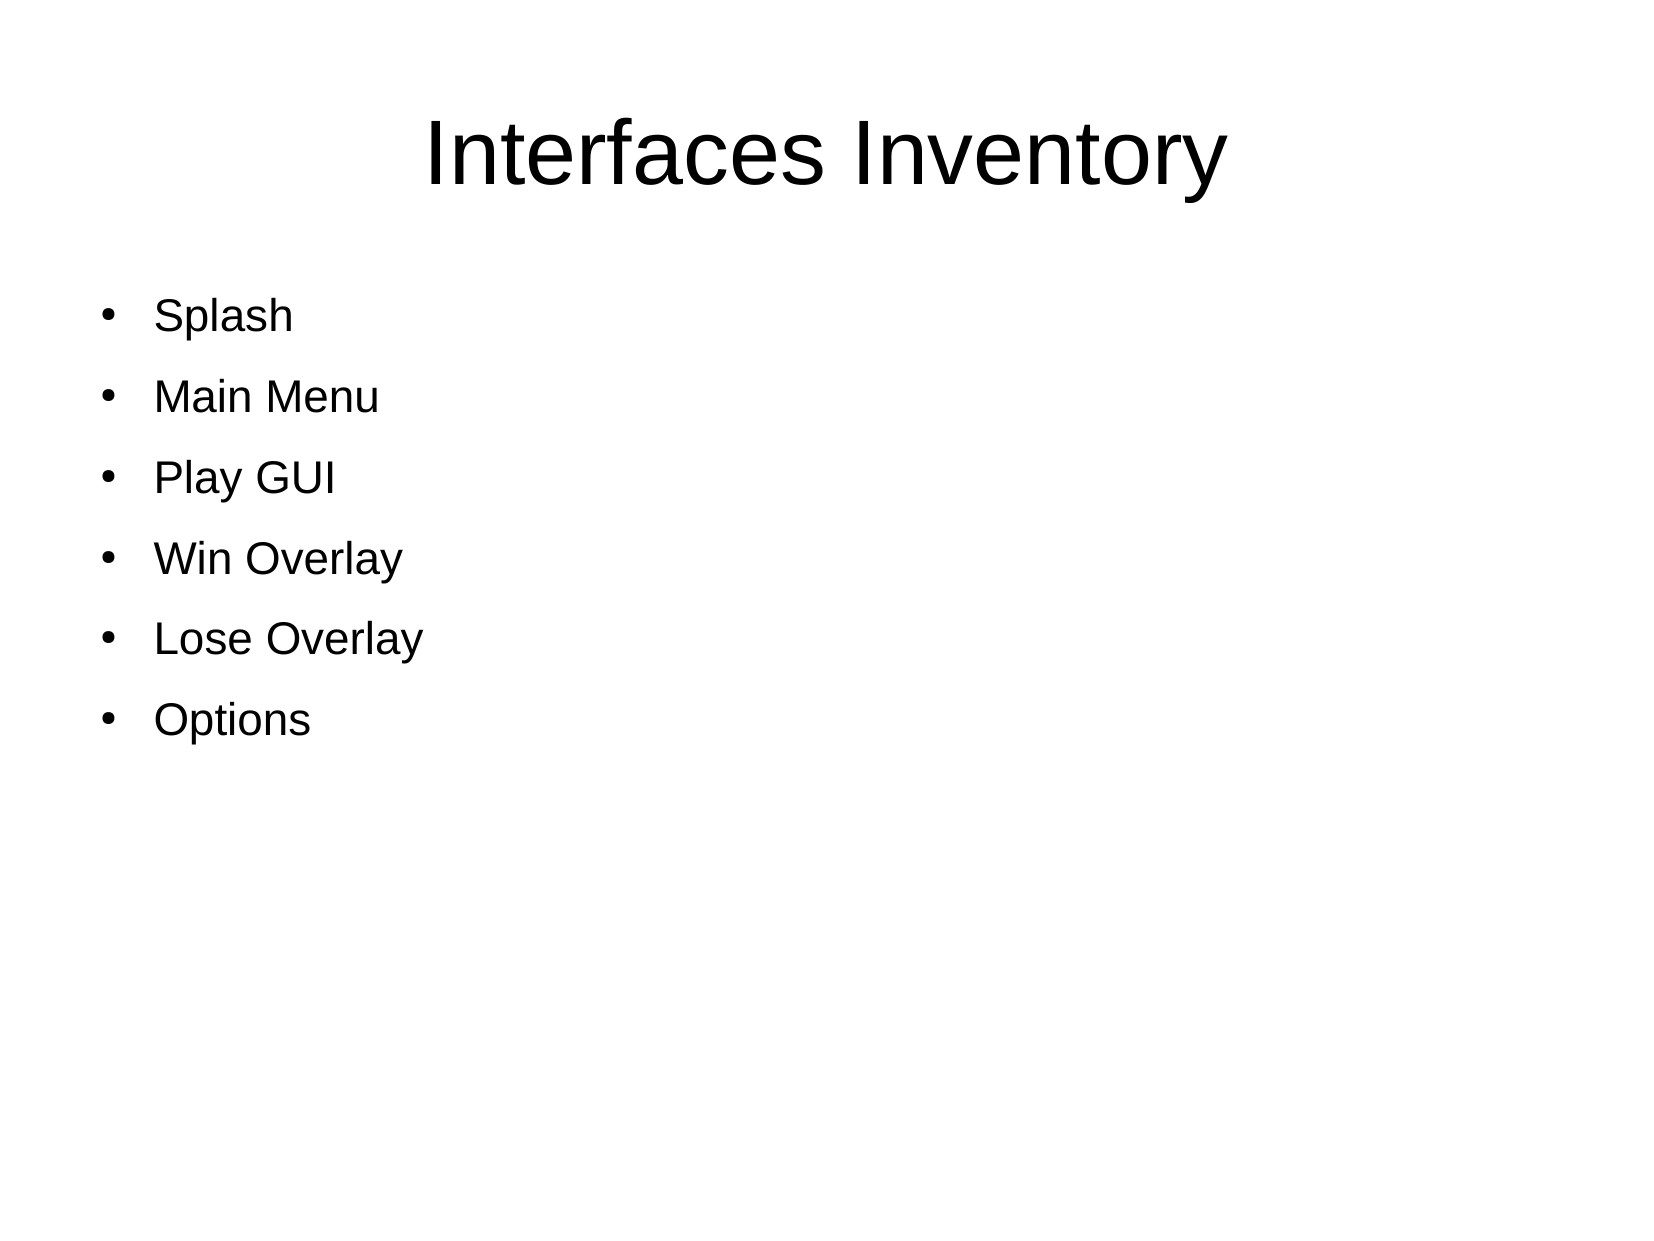

# Interfaces Inventory
Splash
Main Menu
Play GUI
Win Overlay
Lose Overlay
Options